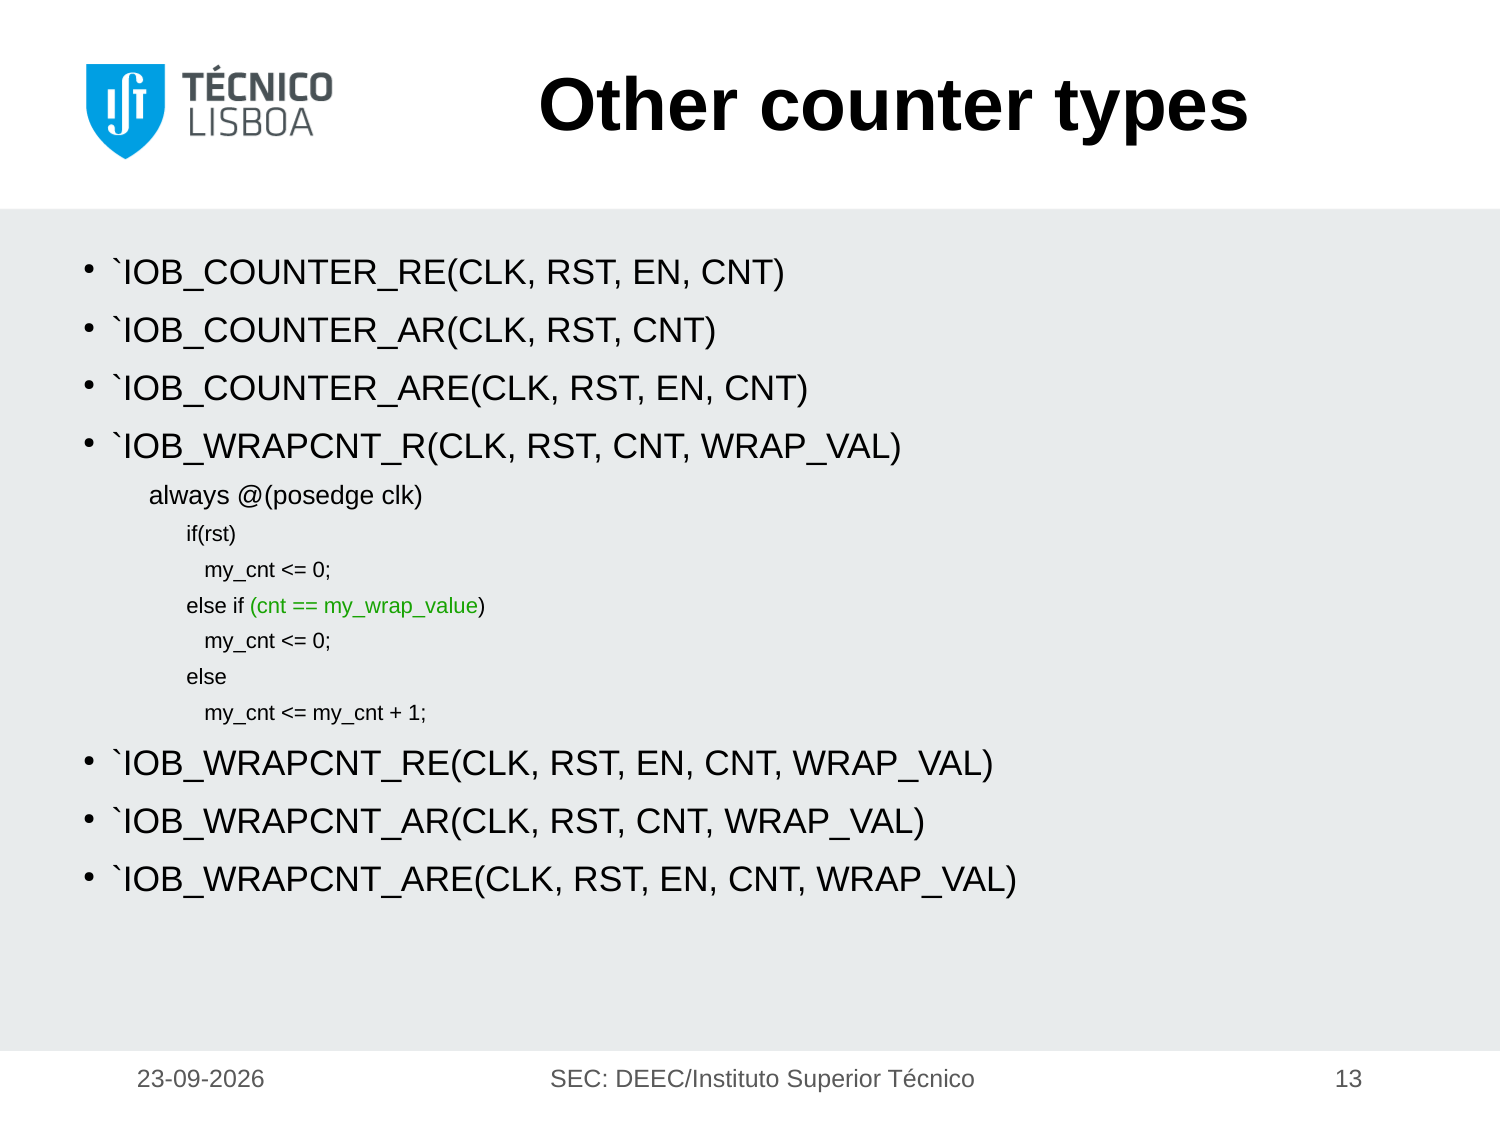

# Other counter types
`IOB_COUNTER_RE(CLK, RST, EN, CNT)
`IOB_COUNTER_AR(CLK, RST, CNT)
`IOB_COUNTER_ARE(CLK, RST, EN, CNT)
`IOB_WRAPCNT_R(CLK, RST, CNT, WRAP_VAL)
always @(posedge clk)
if(rst)
 my_cnt <= 0;
else if (cnt == my_wrap_value)
 my_cnt <= 0;
else
 my_cnt <= my_cnt + 1;
`IOB_WRAPCNT_RE(CLK, RST, EN, CNT, WRAP_VAL)
`IOB_WRAPCNT_AR(CLK, RST, CNT, WRAP_VAL)
`IOB_WRAPCNT_ARE(CLK, RST, EN, CNT, WRAP_VAL)
13